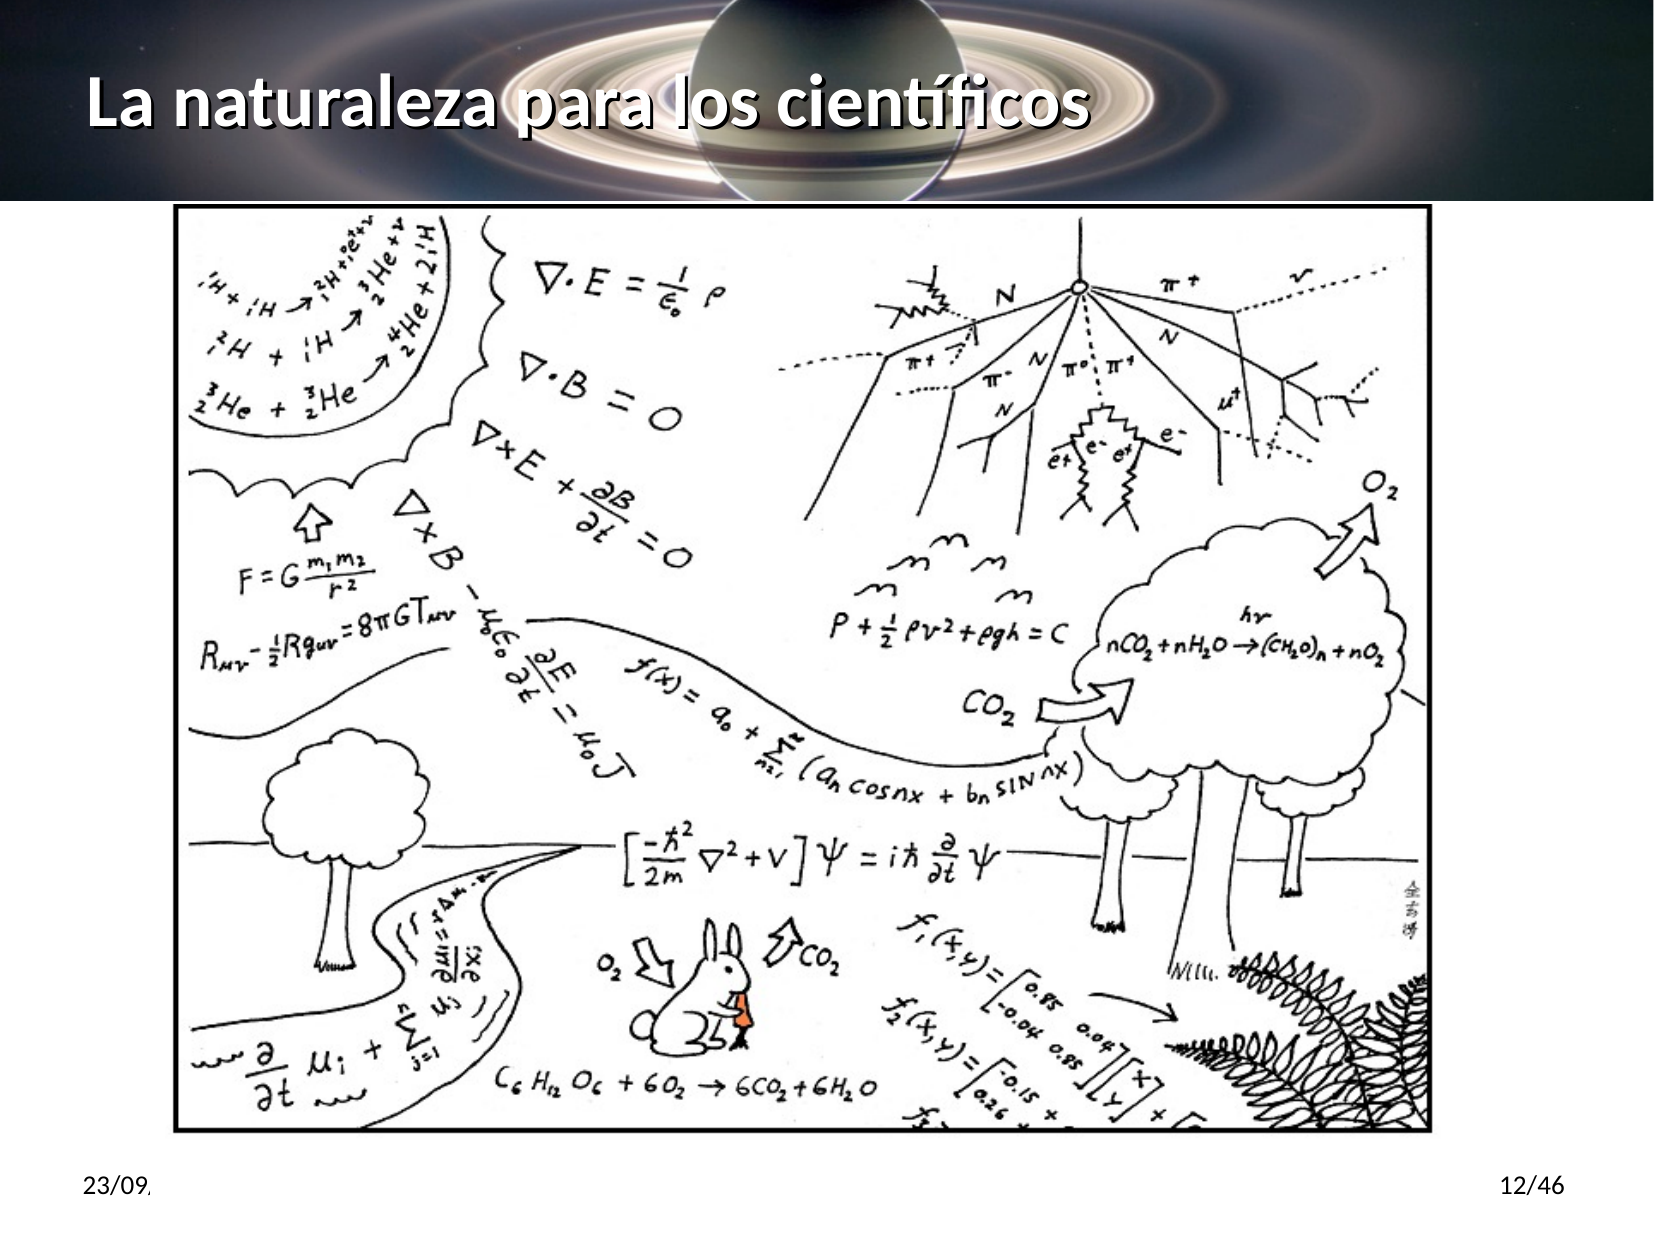

# La naturaleza para los científicos
Astronomía
12